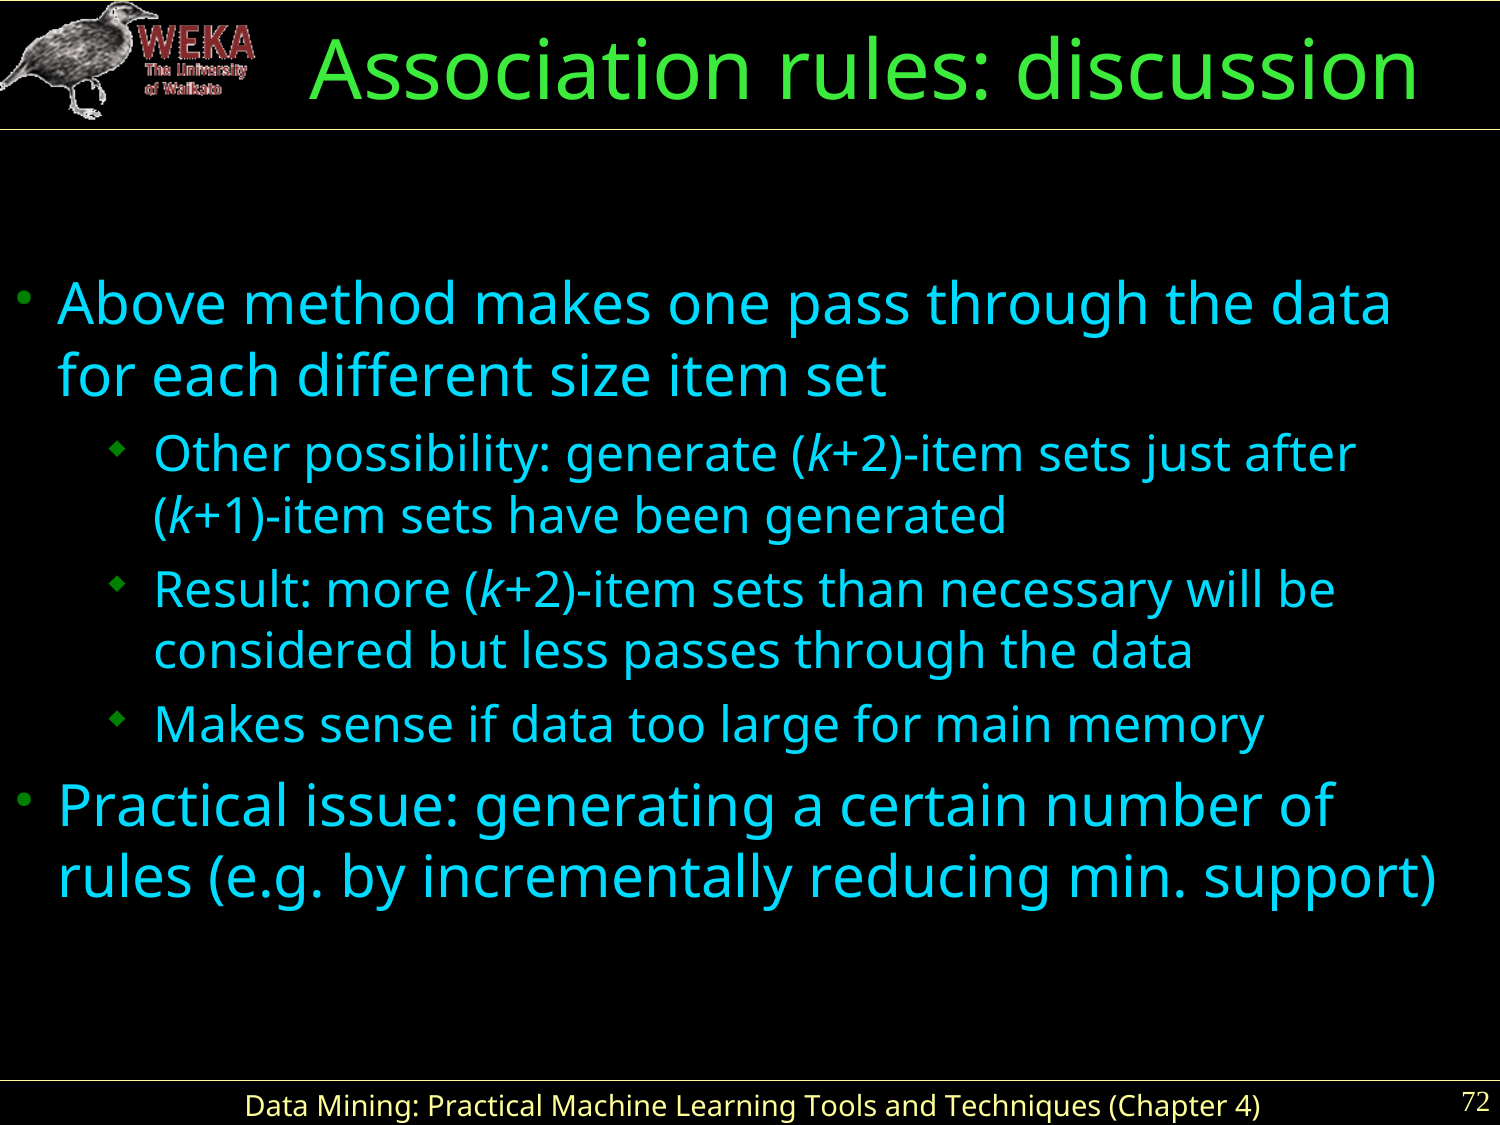

# Association rules: discussion
Above method makes one pass through the data for each different size item set
Other possibility: generate (k+2)-item sets just after (k+1)-item sets have been generated
Result: more (k+2)-item sets than necessary will be considered but less passes through the data
Makes sense if data too large for main memory
Practical issue: generating a certain number of rules (e.g. by incrementally reducing min. support)
Data Mining: Practical Machine Learning Tools and Techniques (Chapter 4)
72